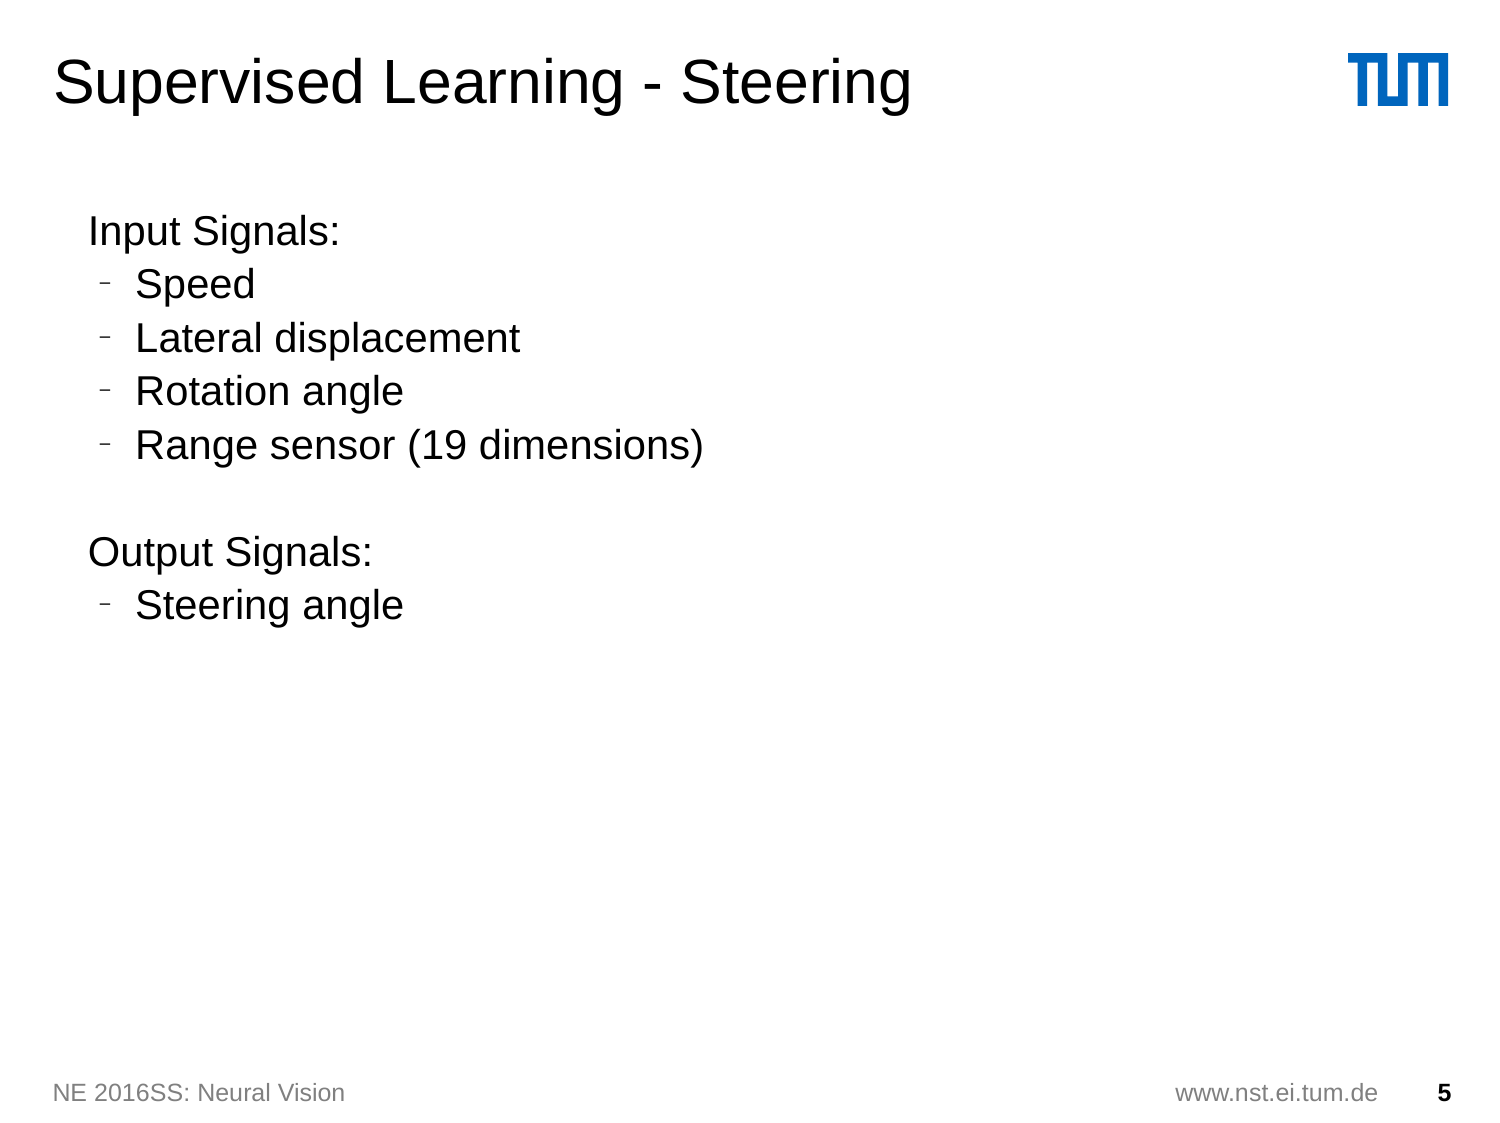

# Supervised Learning - Steering
Input Signals:
Speed
Lateral displacement
Rotation angle
Range sensor (19 dimensions)
Output Signals:
Steering angle
NE 2016SS: Neural Vision
5